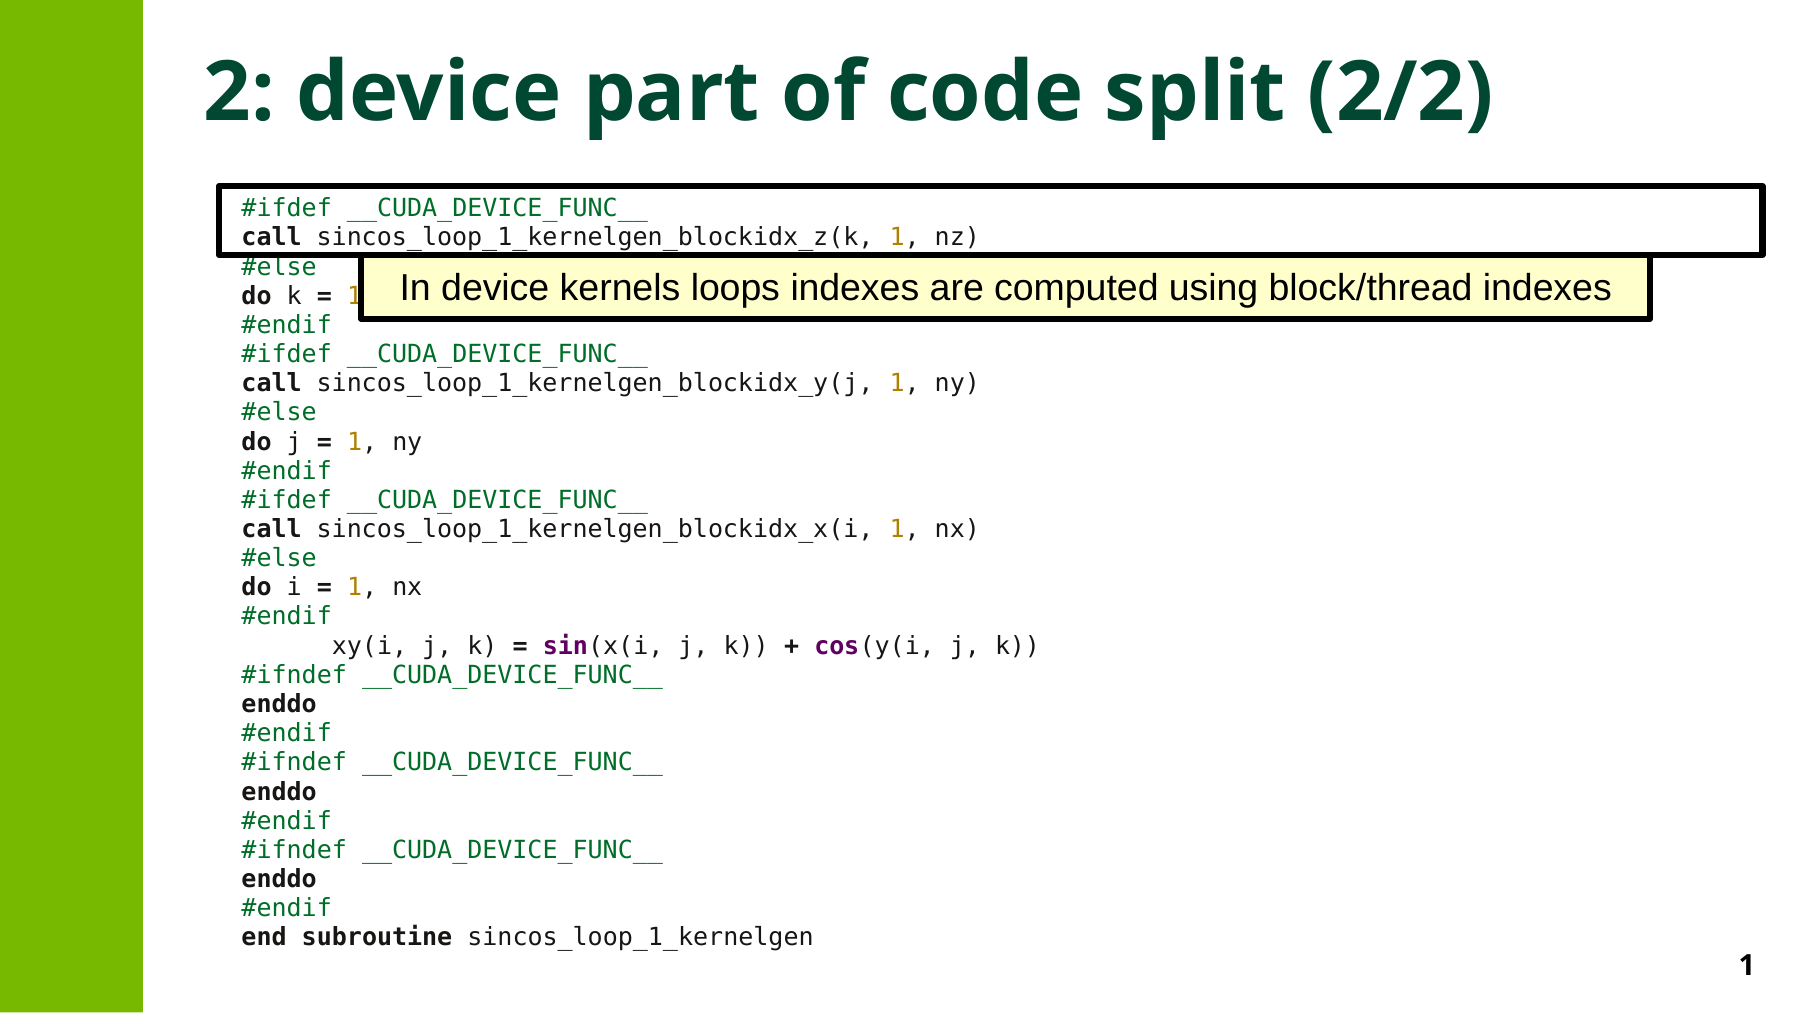

# 2: device part of code split (2/2)
In device kernels loops indexes are computed using block/thread indexes